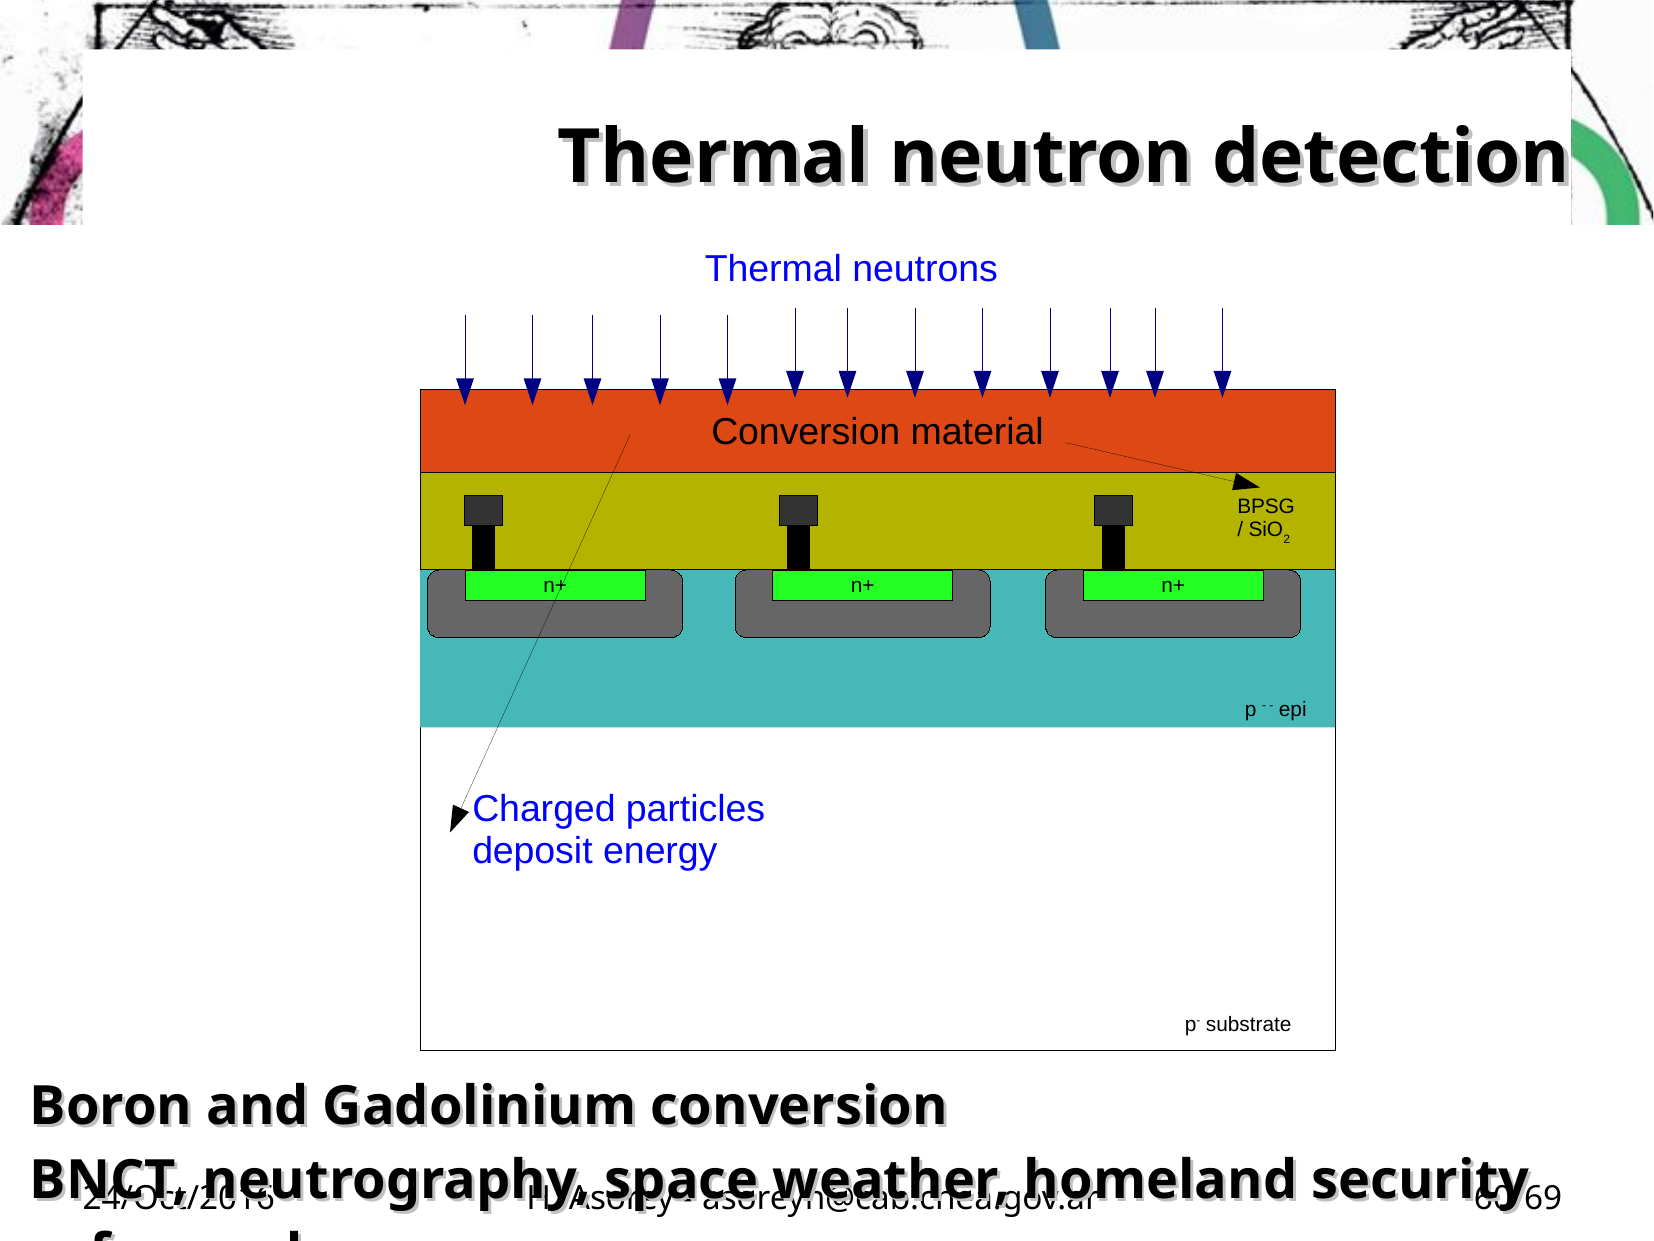

# Thermal neutron detection
Thermal neutrons
Conversion material
BPSG
/ SiO2
n+
n+
n+
p - - epi
p- substrate
Charged particles deposit energy
Boron and Gadolinium conversion
BNCT, neutrography, space weather, homeland security safeguard
24/Oct/2016
H. Asorey - asoreyh@cab.cnea.gov.ar
60